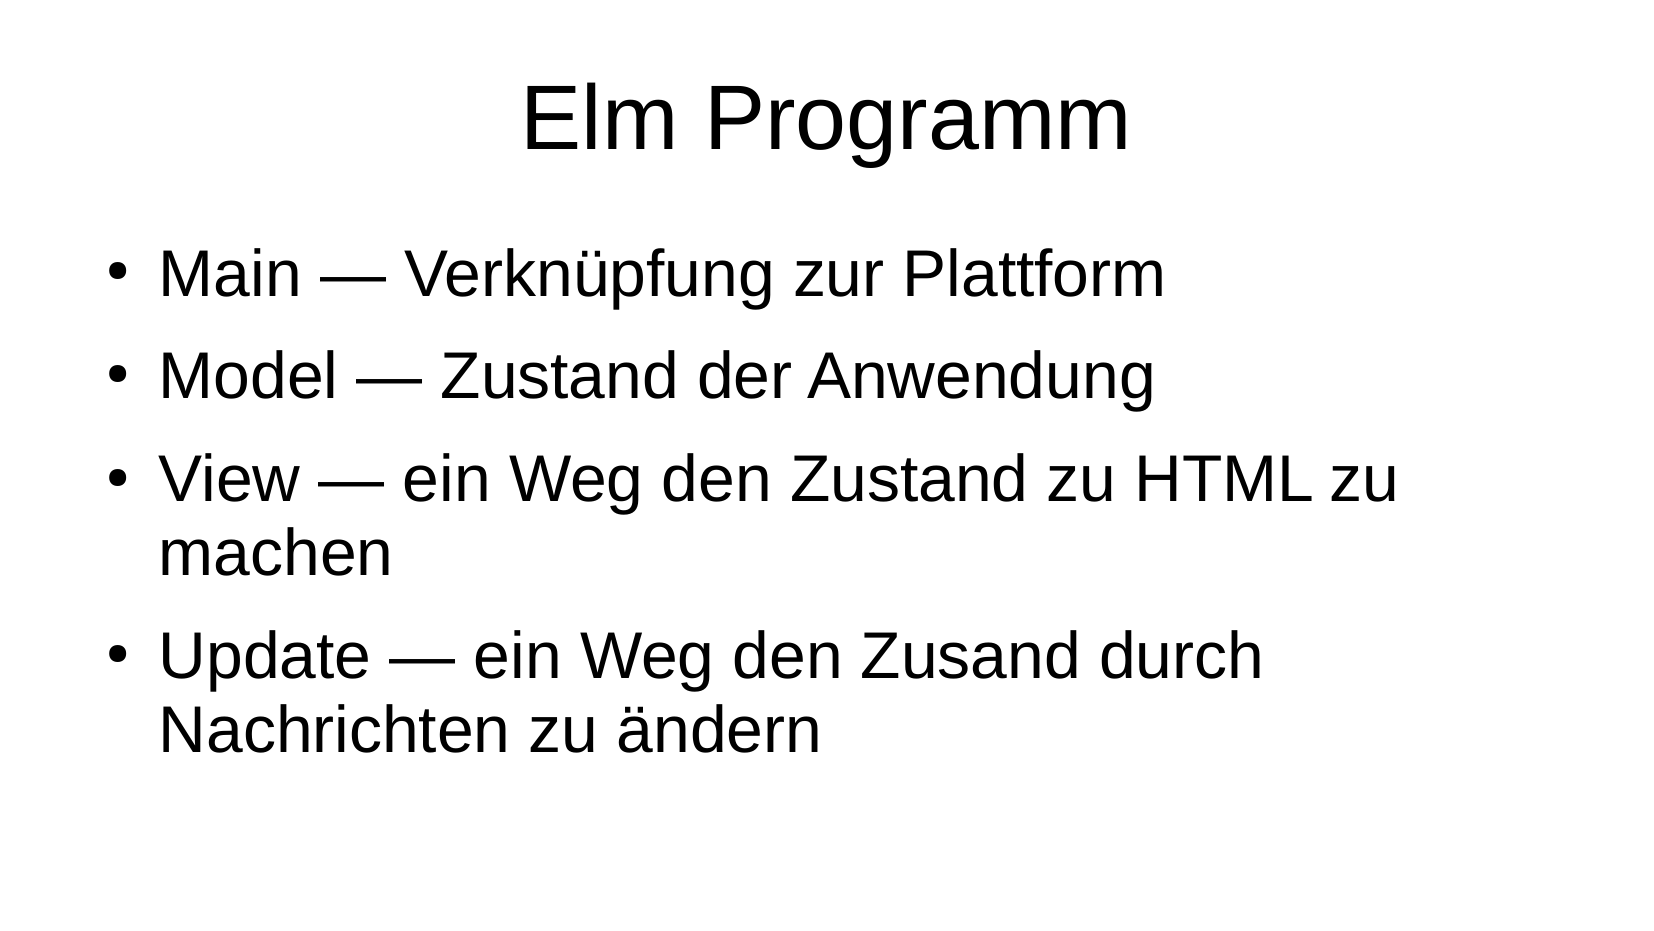

# Elm Programm
Main — Verknüpfung zur Plattform
Model — Zustand der Anwendung
View — ein Weg den Zustand zu HTML zu machen
Update — ein Weg den Zusand durch Nachrichten zu ändern